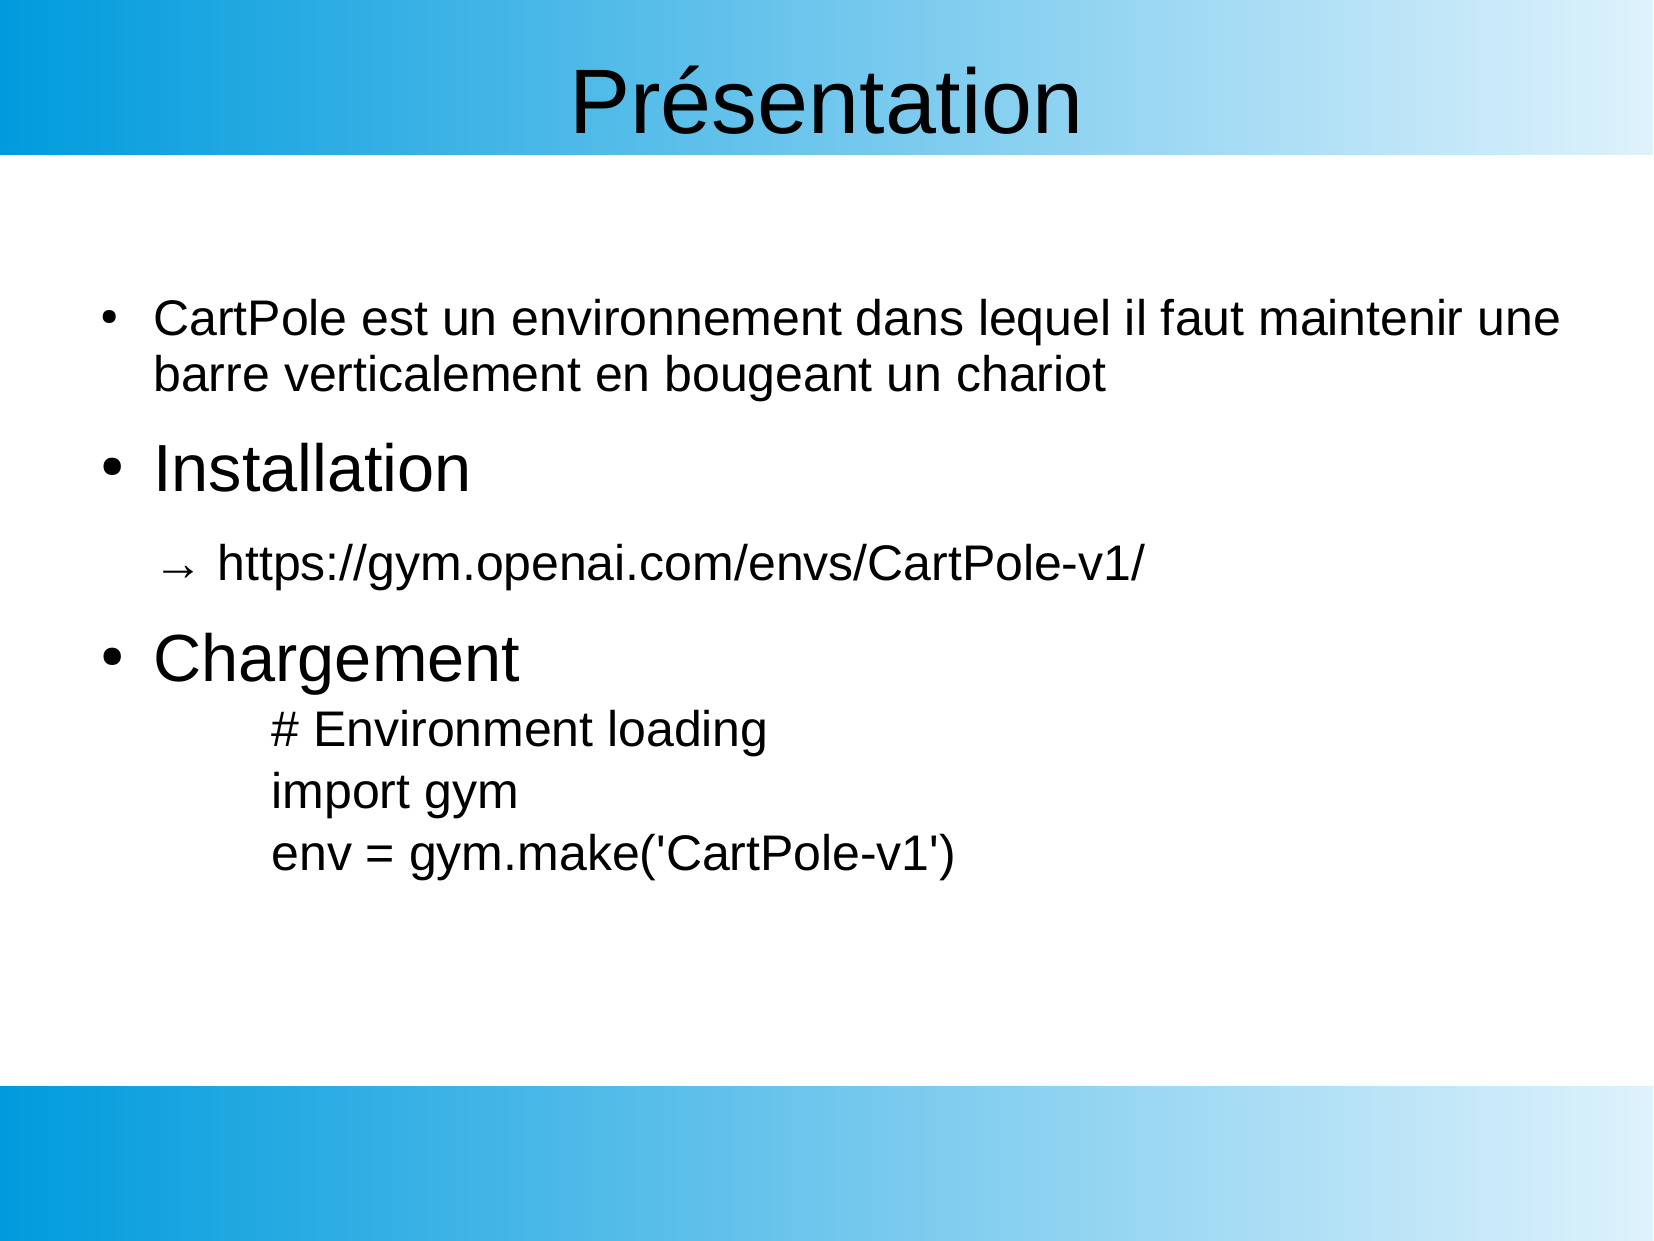

# Présentation
CartPole est un environnement dans lequel il faut maintenir une barre verticalement en bougeant un chariot
Installation
→ https://gym.openai.com/envs/CartPole-v1/
Chargement
# Environment loading
import gym
env = gym.make('CartPole-v1')